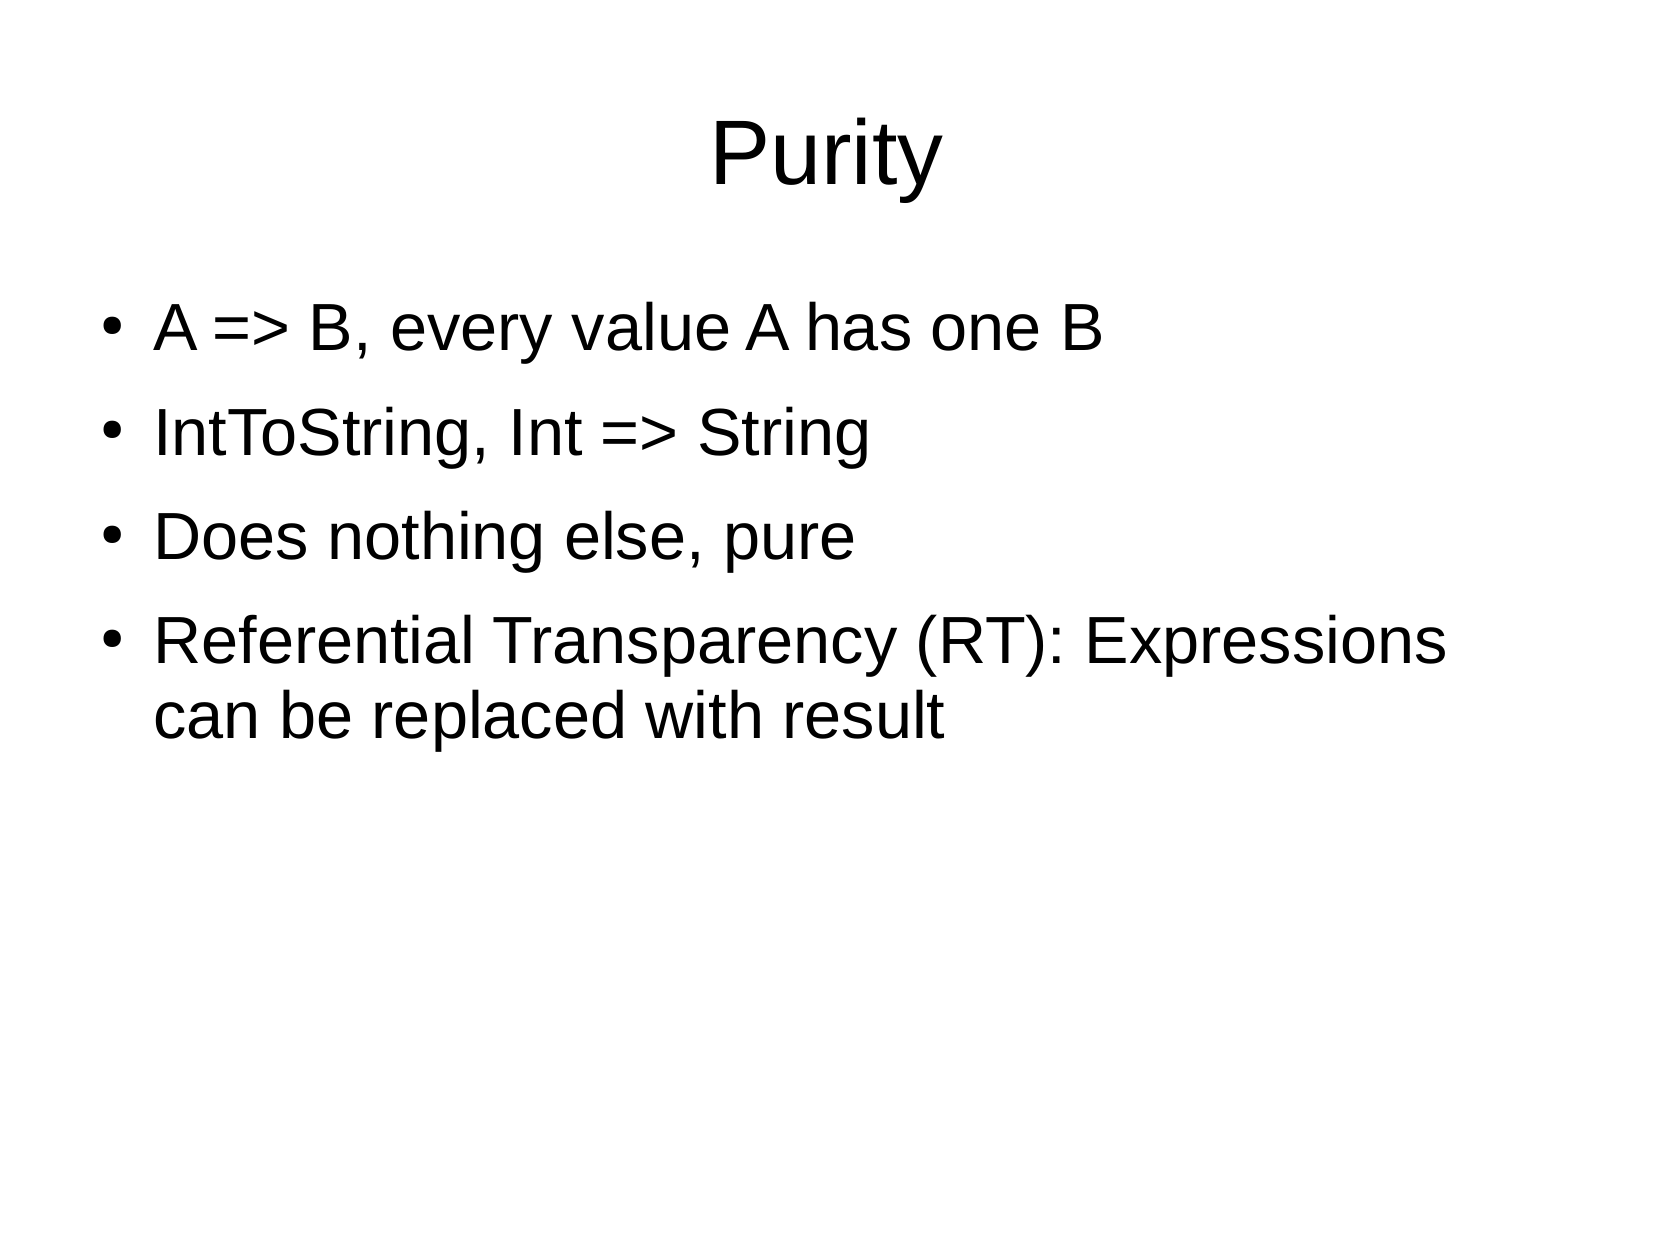

# Purity
A => B, every value A has one B
IntToString, Int => String
Does nothing else, pure
Referential Transparency (RT): Expressions can be replaced with result